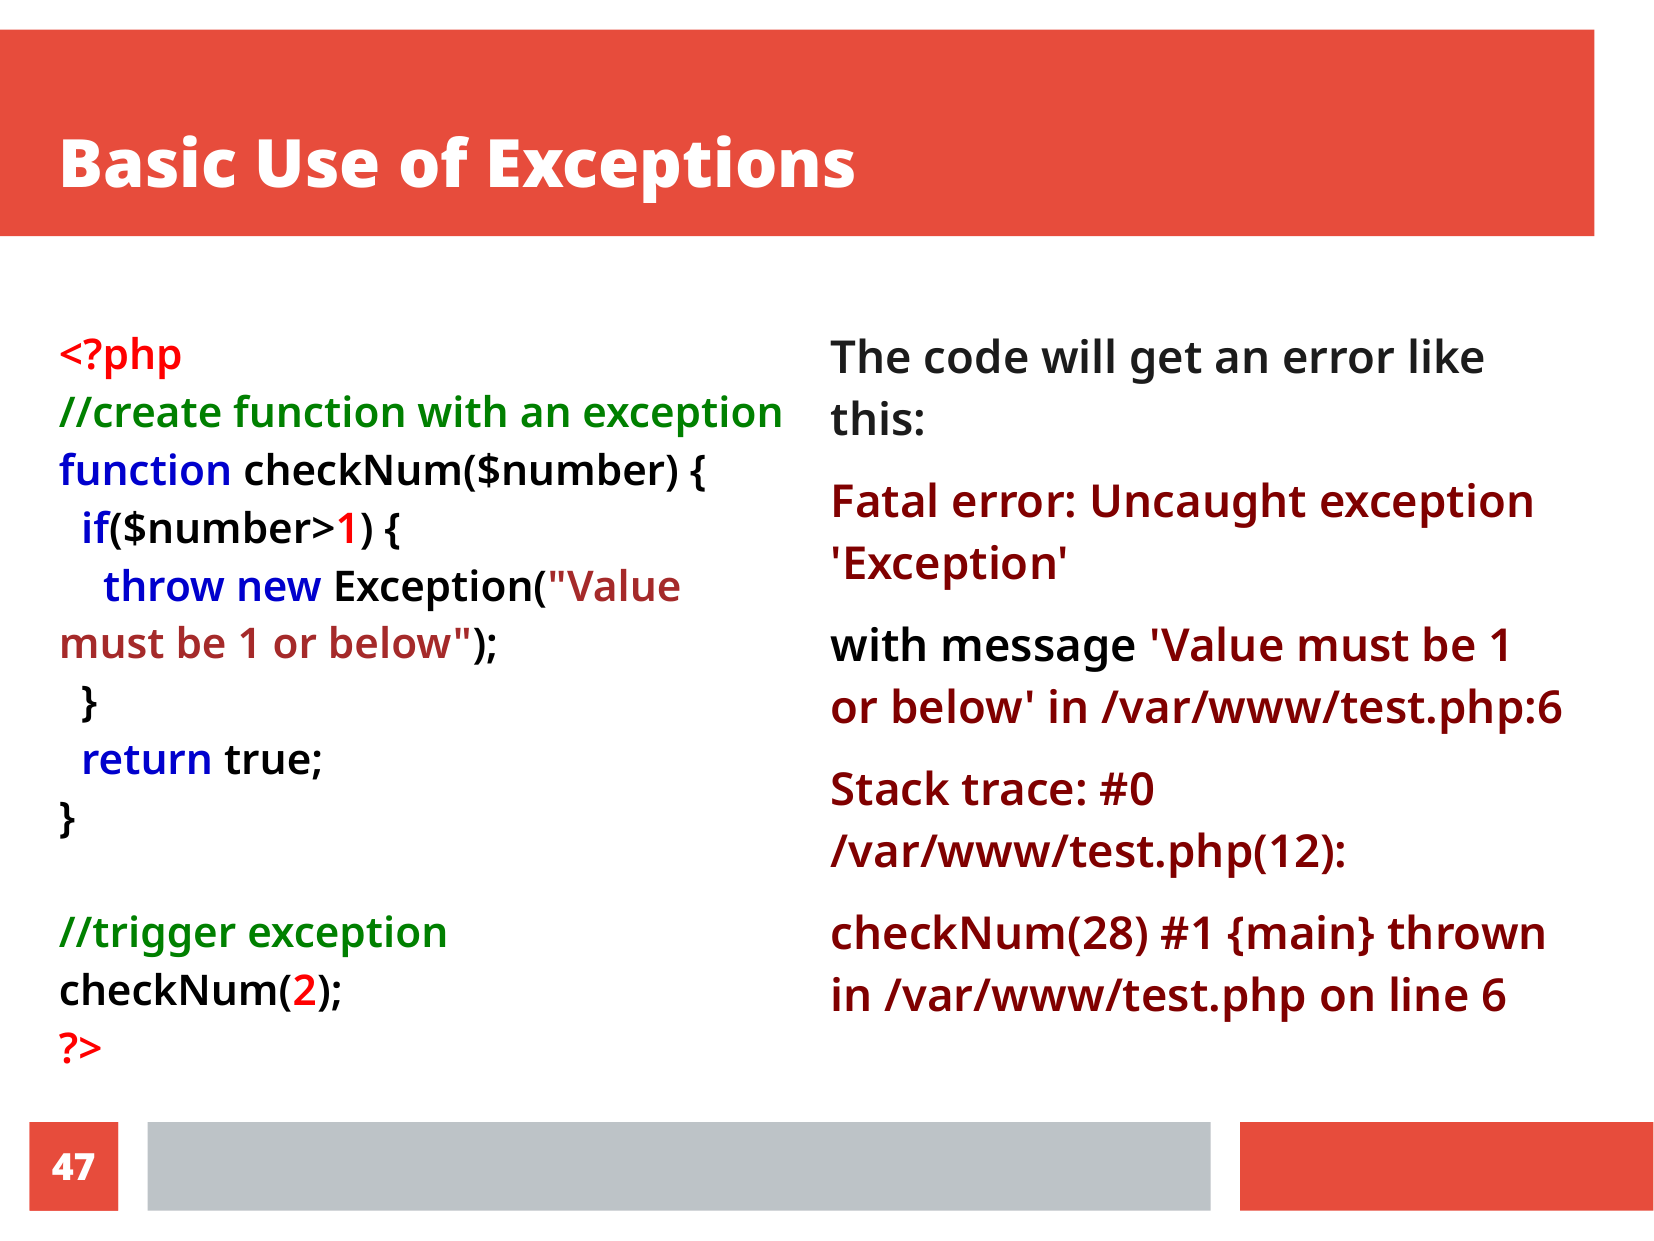

# Basic Use of Exceptions
<?php
//create function with an exception
function checkNum($number) {
  if($number>1) {
    throw new Exception("Value must be 1 or below");
  }
  return true;
}
//trigger exception
checkNum(2);
?>
The code will get an error like this:
Fatal error: Uncaught exception 'Exception'
with message 'Value must be 1 or below' in /var/www/test.php:6
Stack trace: #0 /var/www/test.php(12):
checkNum(28) #1 {main} thrown in /var/www/test.php on line 6
47